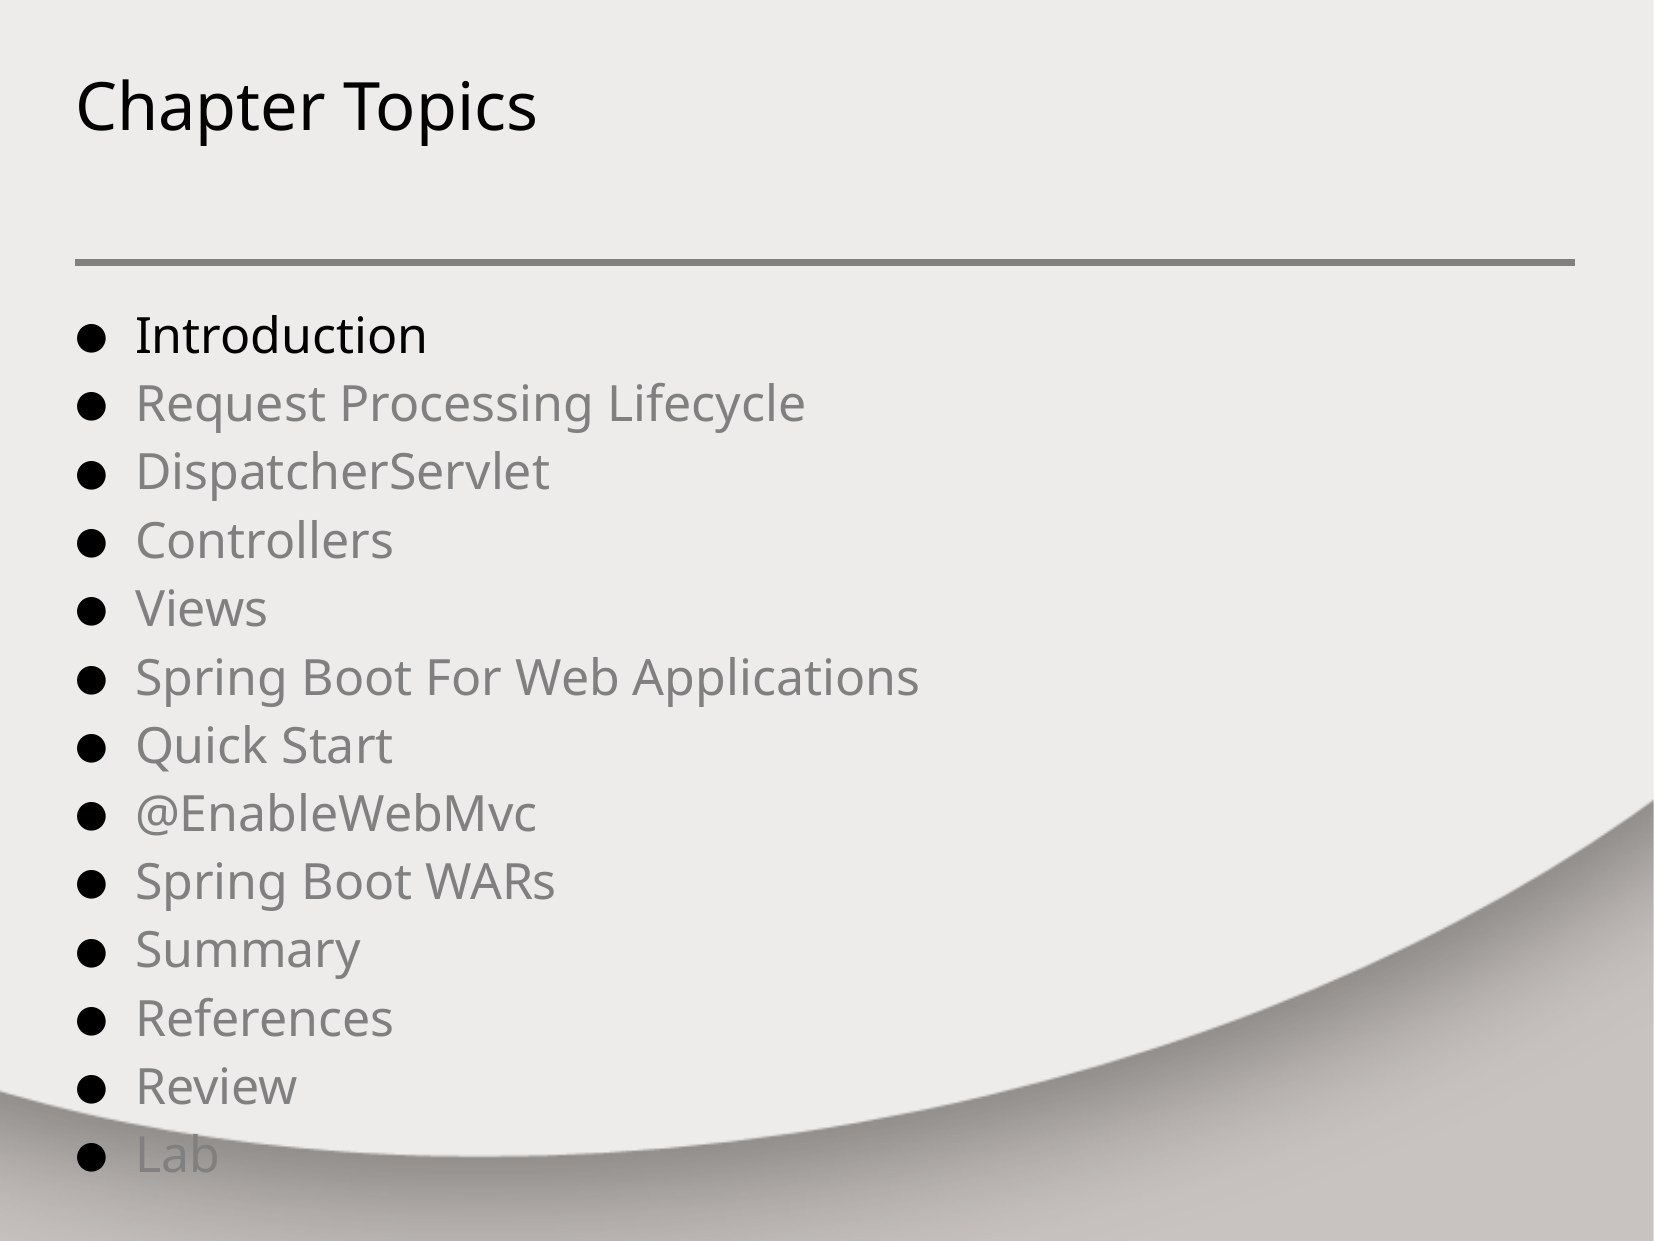

# Chapter Topics
Introduction
Request Processing Lifecycle
DispatcherServlet
Controllers
Views
Spring Boot For Web Applications
Quick Start
@EnableWebMvc
Spring Boot WARs
Summary
References
Review
Lab